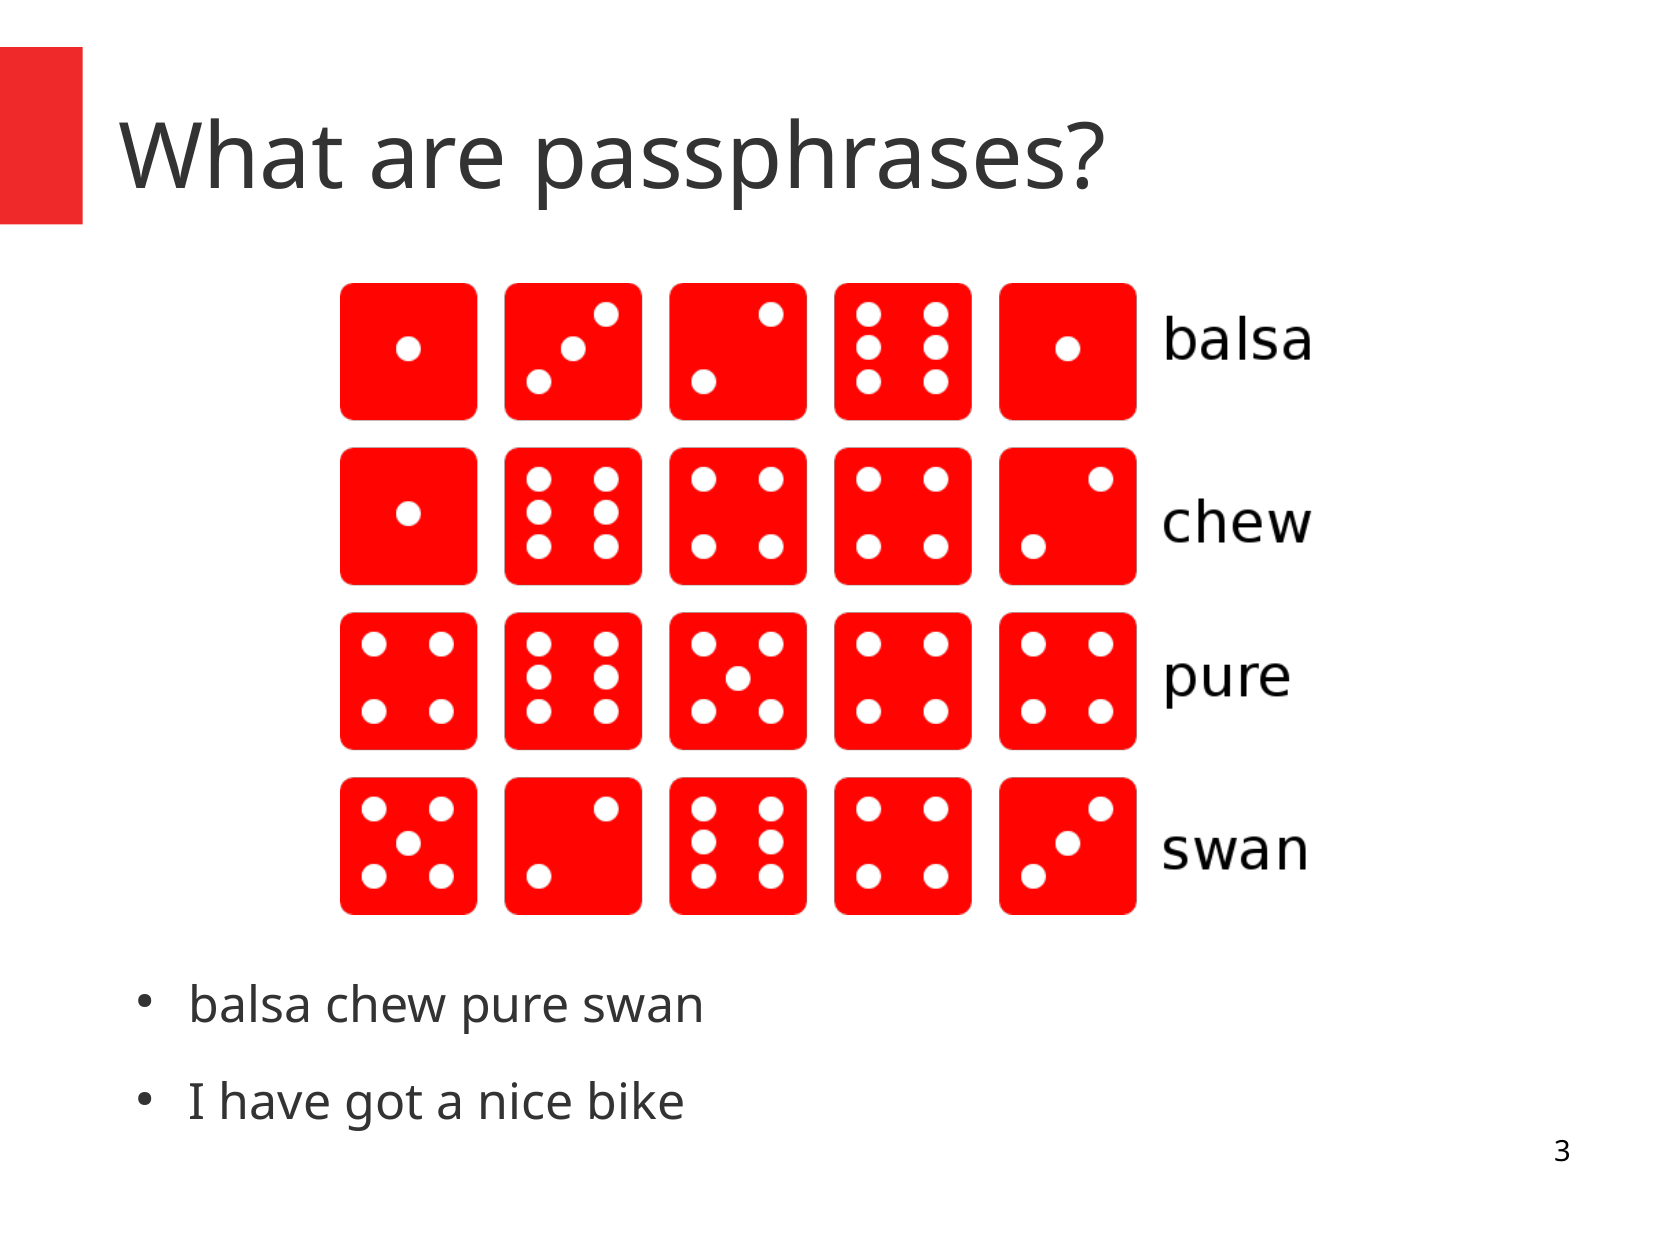

# What are passphrases?
balsa chew pure swan
I have got a nice bike
3